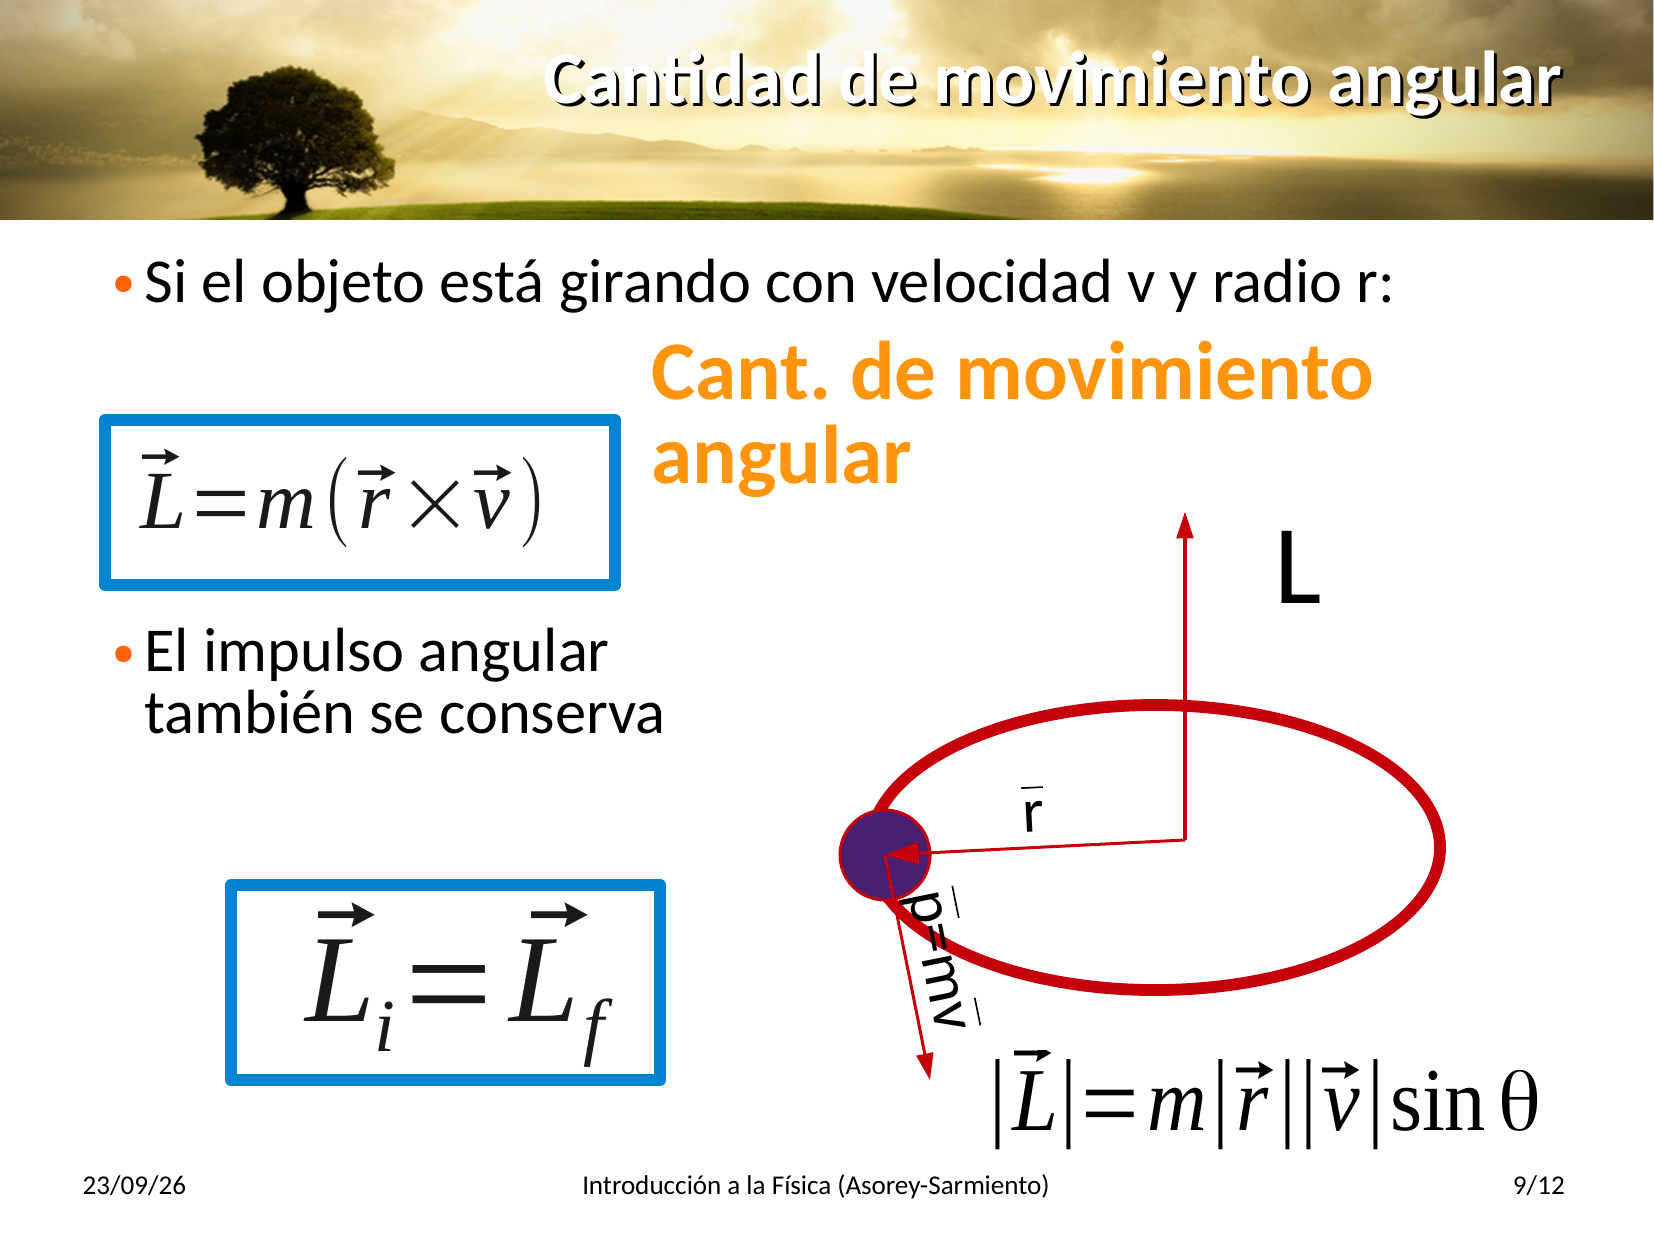

# Cantidad de movimiento angular
Si el objeto está girando con velocidad v y radio r:
El impulso angular
también se conserva
Cant. de movimiento
angular
L
r
p=mv
Introducción a la Física (Asorey-Sarmiento)
9